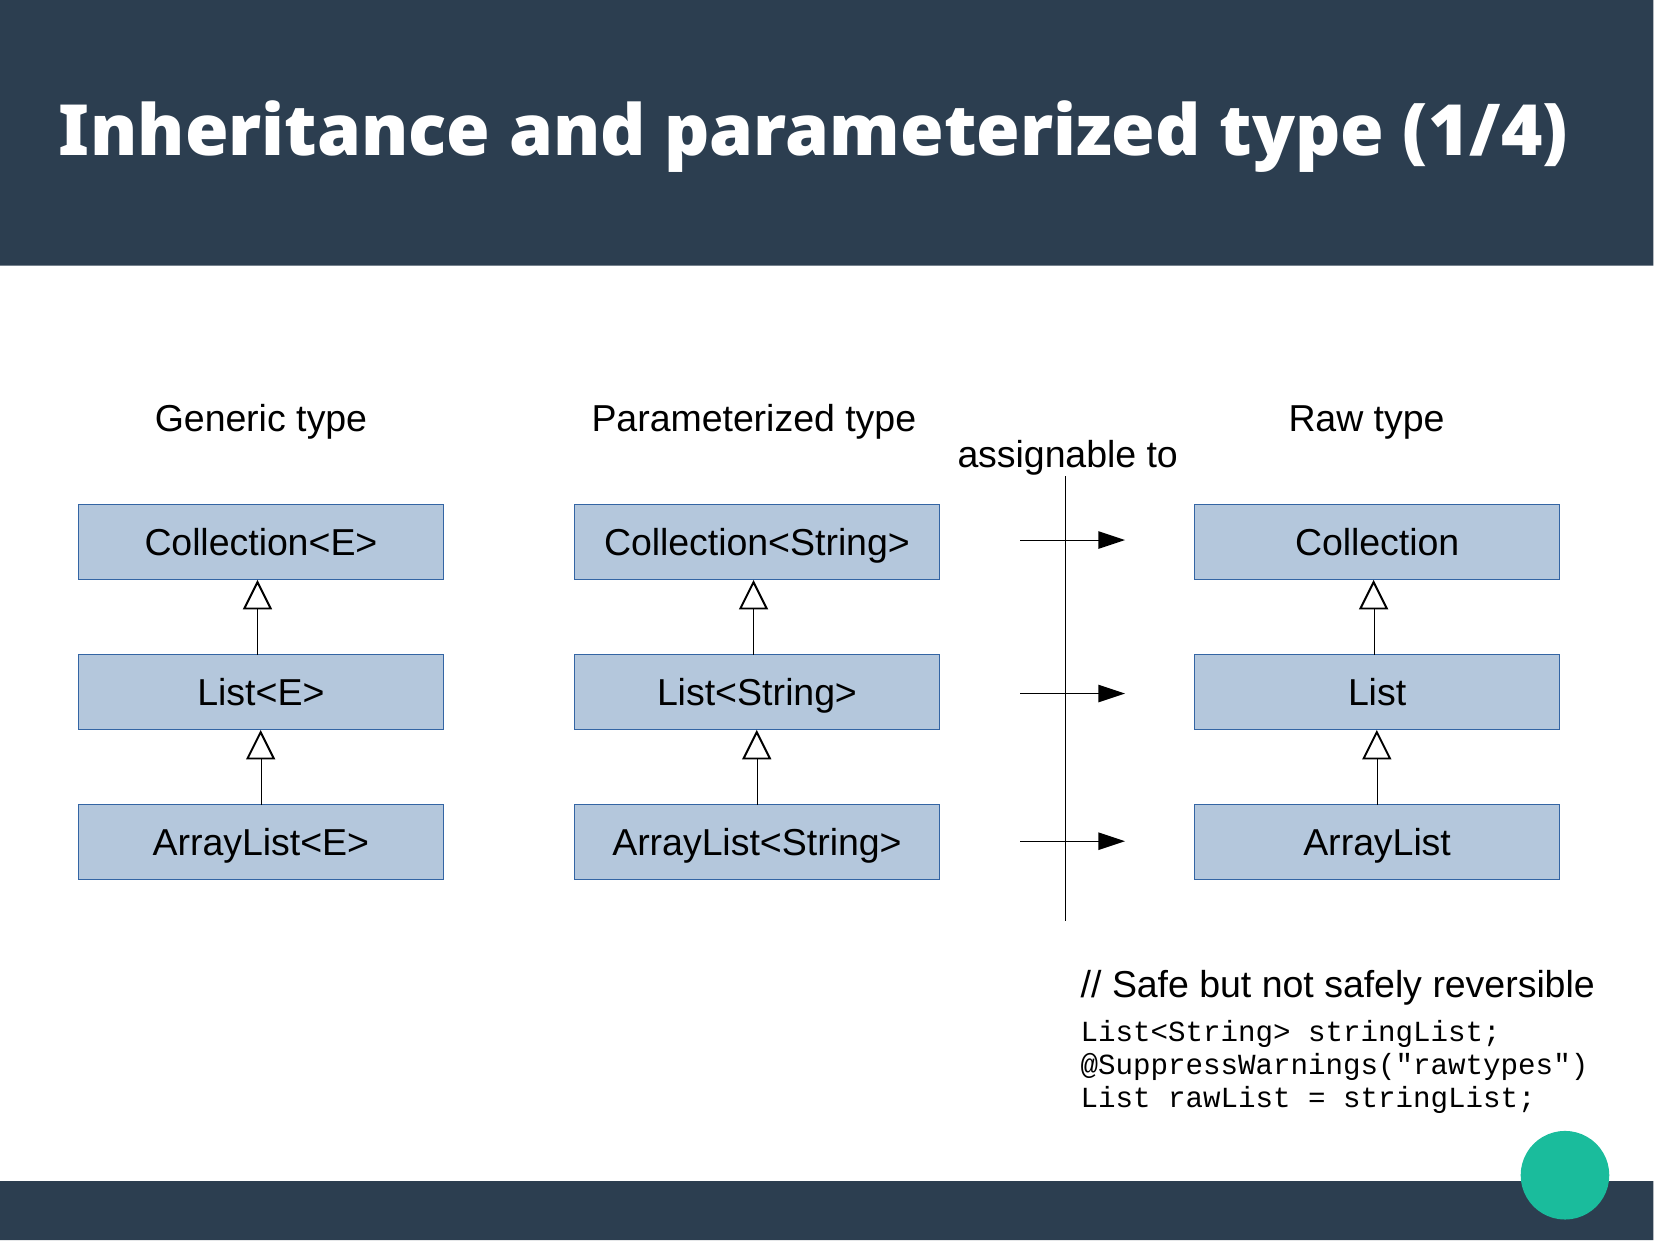

# Inheritance and parameterized type (1/4)
Generic type
Parameterized type
Raw type
assignable to
Collection<E>
Collection<String>
Collection
List<E>
List<String>
List
ArrayList<E>
ArrayList<String>
ArrayList
// Safe but not safely reversible
List<String> stringList;
@SuppressWarnings("rawtypes")
List rawList = stringList;